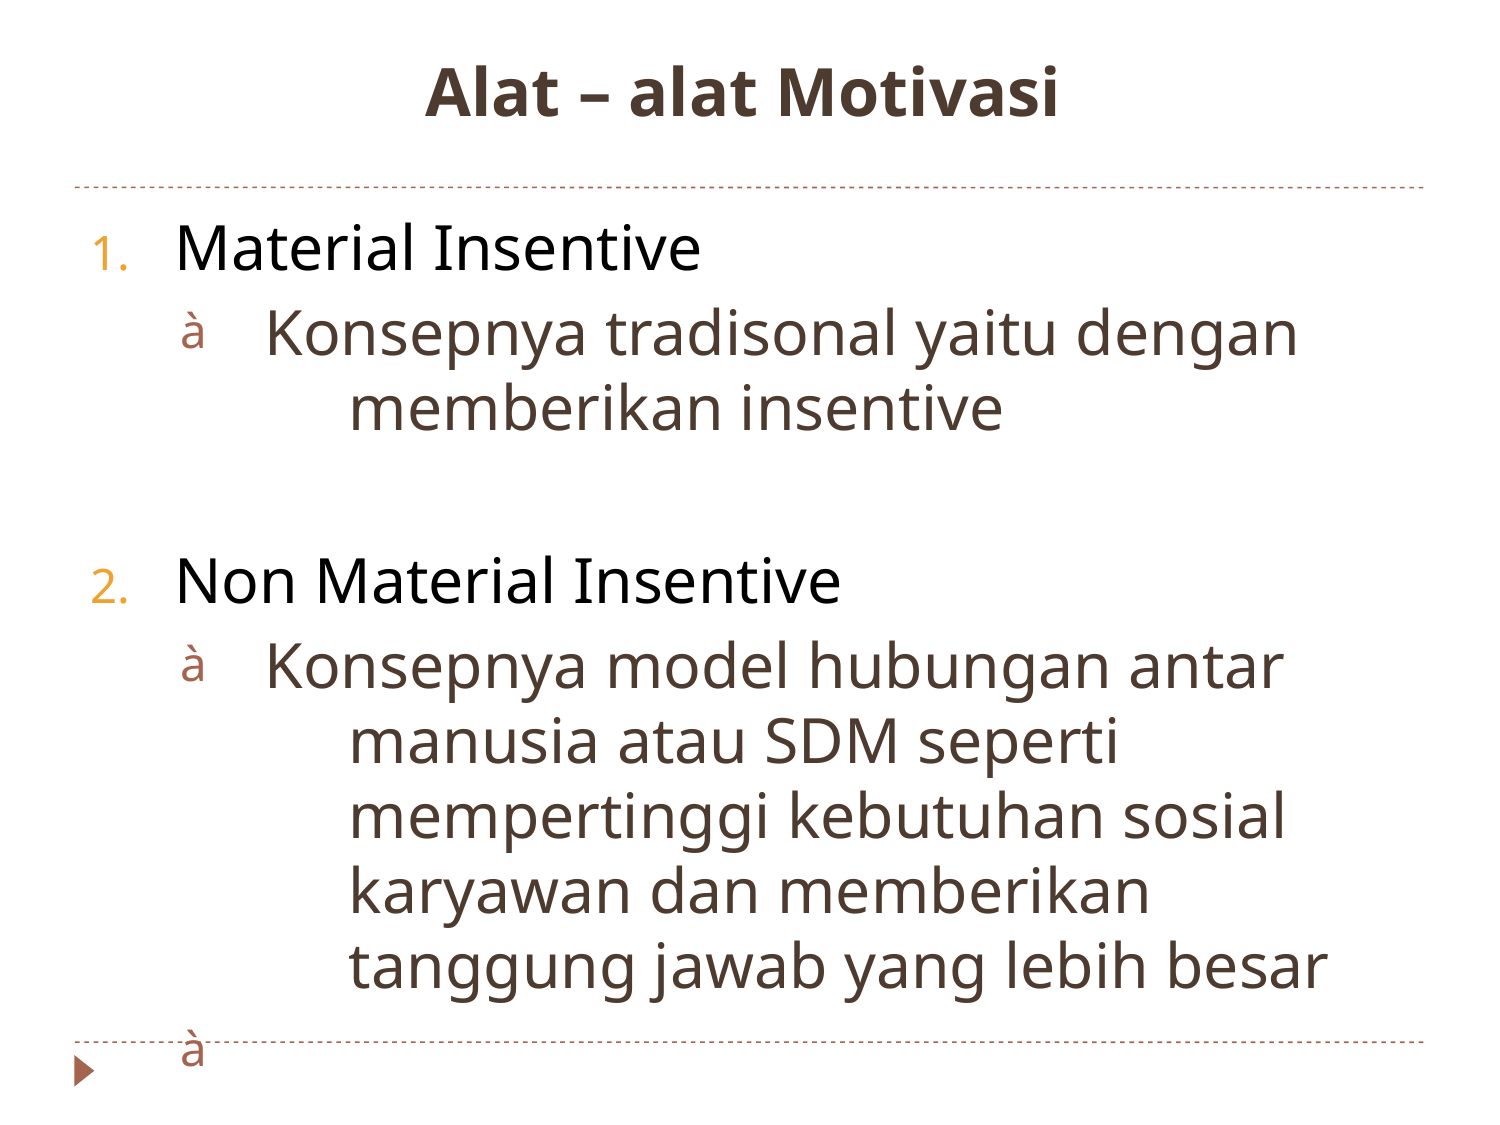

# Alat – alat Motivasi
Material Insentive
Konsepnya tradisonal yaitu dengan memberikan insentive
Non Material Insentive
Konsepnya model hubungan antar manusia atau SDM seperti mempertinggi kebutuhan sosial karyawan dan memberikan tanggung jawab yang lebih besar